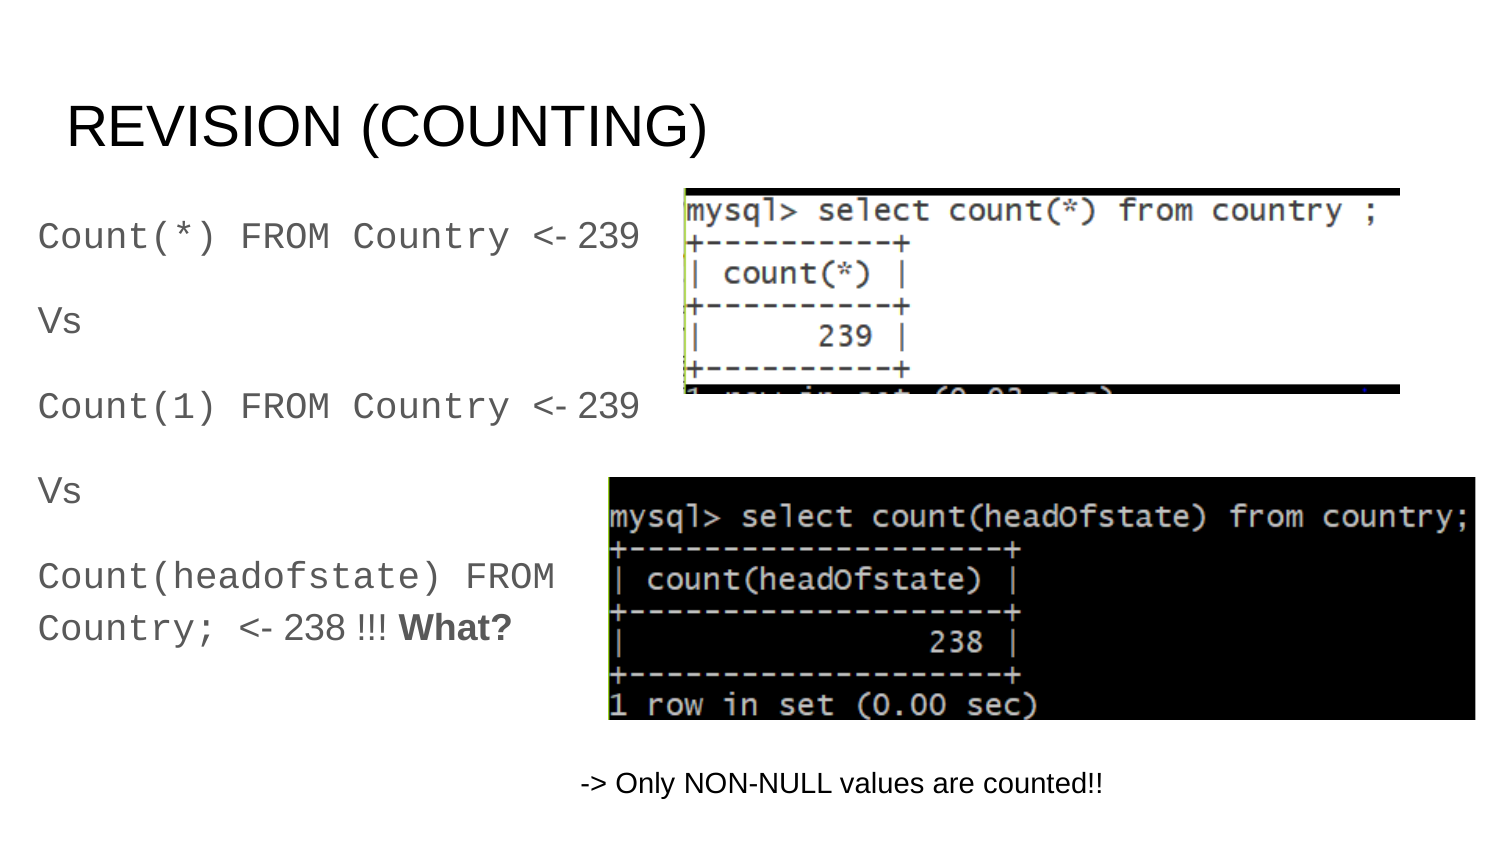

# REVISION (COUNTING)
Count(*) FROM Country <- 239
Vs
Count(1) FROM Country <- 239
Vs
Count(headofstate) FROM Country; <- 238 !!! What?
-> Only NON-NULL values are counted!!